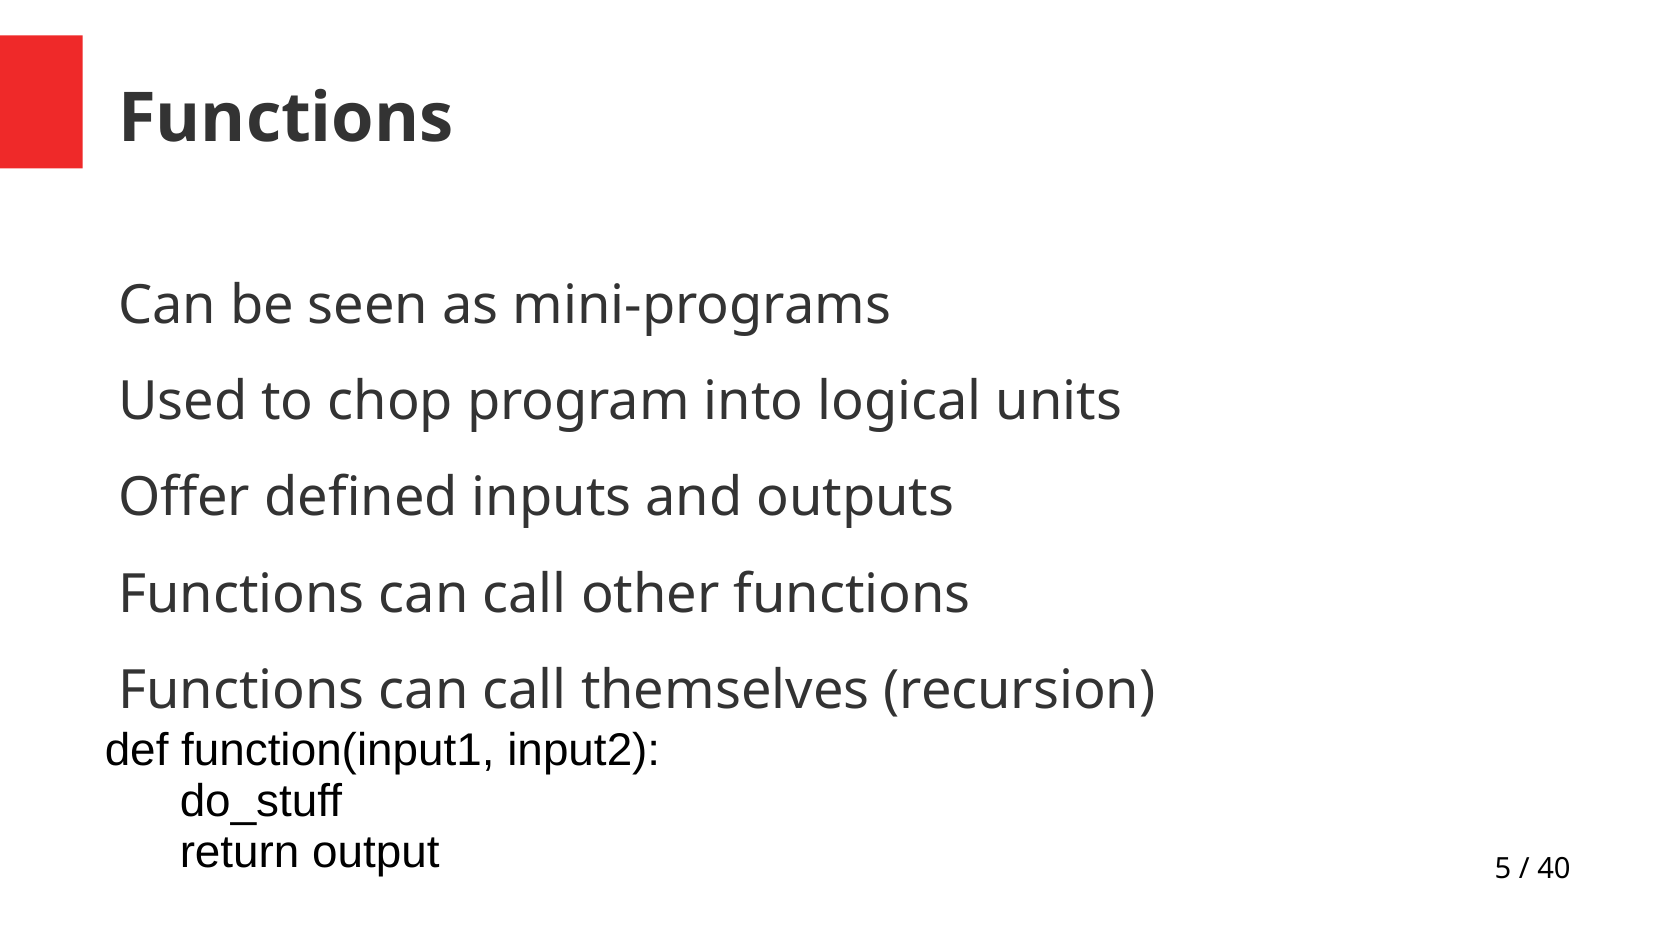

# Functions
Can be seen as mini-programs
Used to chop program into logical units
Offer defined inputs and outputs
Functions can call other functions
Functions can call themselves (recursion)
def function(input1, input2):
	do_stuff
	return output
5